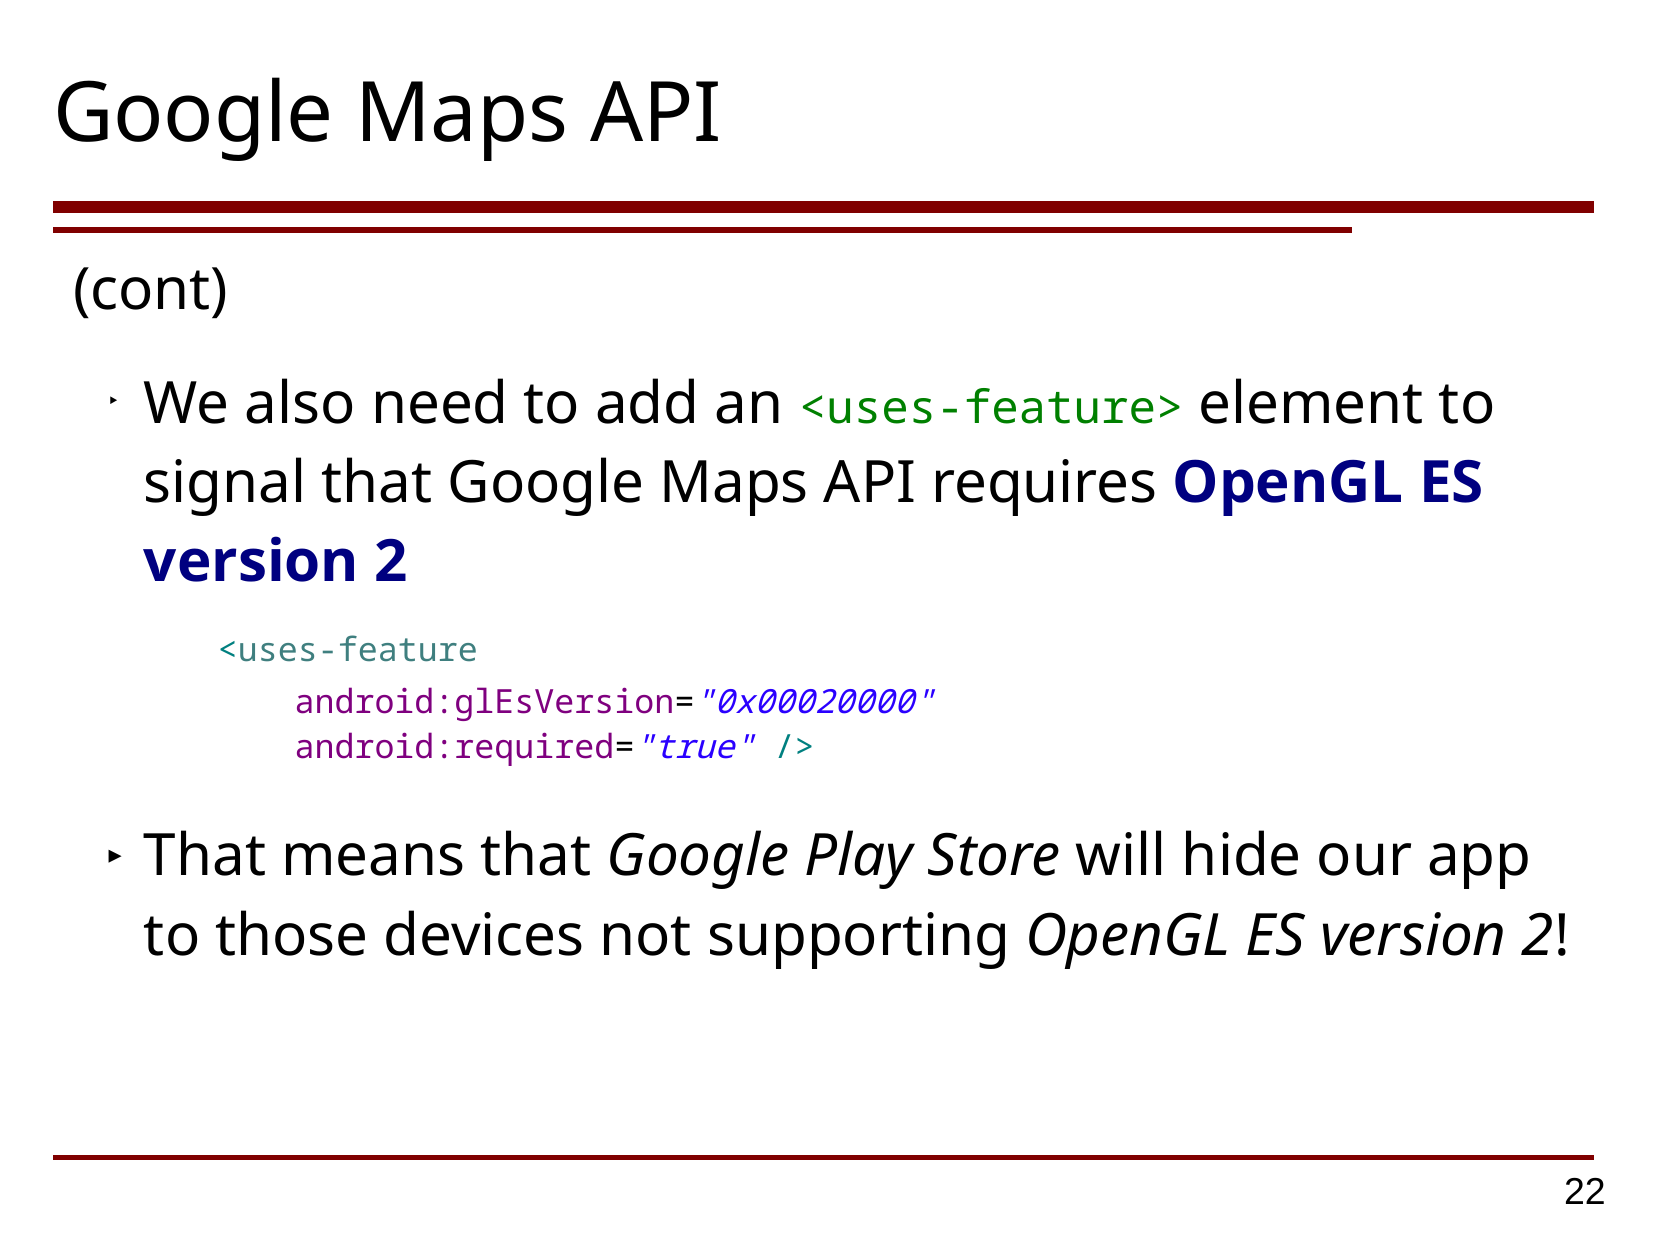

# Google Maps API
(cont)
We also need to add an <uses-feature> element to
signal that Google Maps API requires OpenGL ES
version 2
	<uses-feature
 	android:glEsVersion="0x00020000"
 	android:required="true" />
That means that Google Play Store will hide our app
to those devices not supporting OpenGL ES version 2!